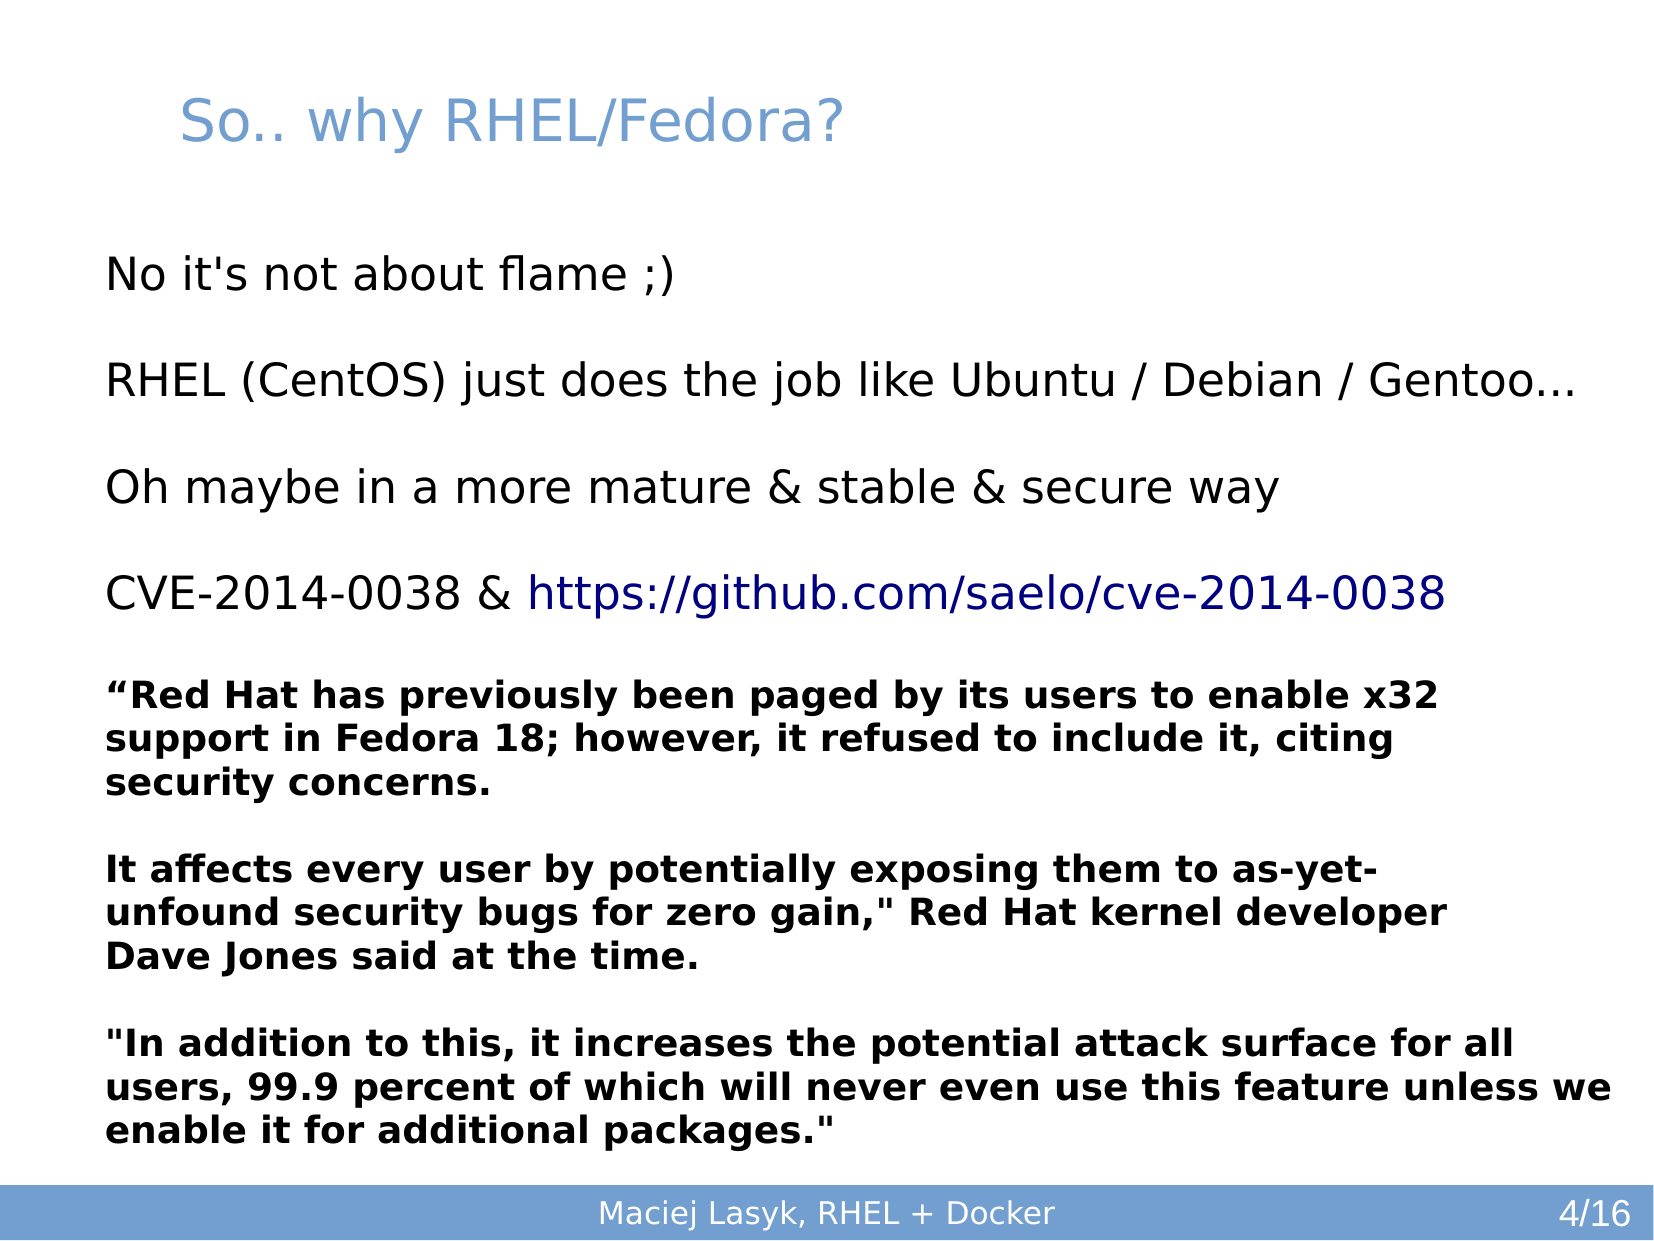

So.. why RHEL/Fedora?
No it's not about flame ;)
RHEL (CentOS) just does the job like Ubuntu / Debian / Gentoo...
Oh maybe in a more mature & stable & secure way
CVE-2014-0038 & https://github.com/saelo/cve-2014-0038
“Red Hat has previously been paged by its users to enable x32
support in Fedora 18; however, it refused to include it, citing
security concerns.
It affects every user by potentially exposing them to as-yet-
unfound security bugs for zero gain," Red Hat kernel developer
Dave Jones said at the time.
"In addition to this, it increases the potential attack surface for all
users, 99.9 percent of which will never even use this feature unless we
enable it for additional packages."
 4/16
Maciej Lasyk, RHEL + Docker